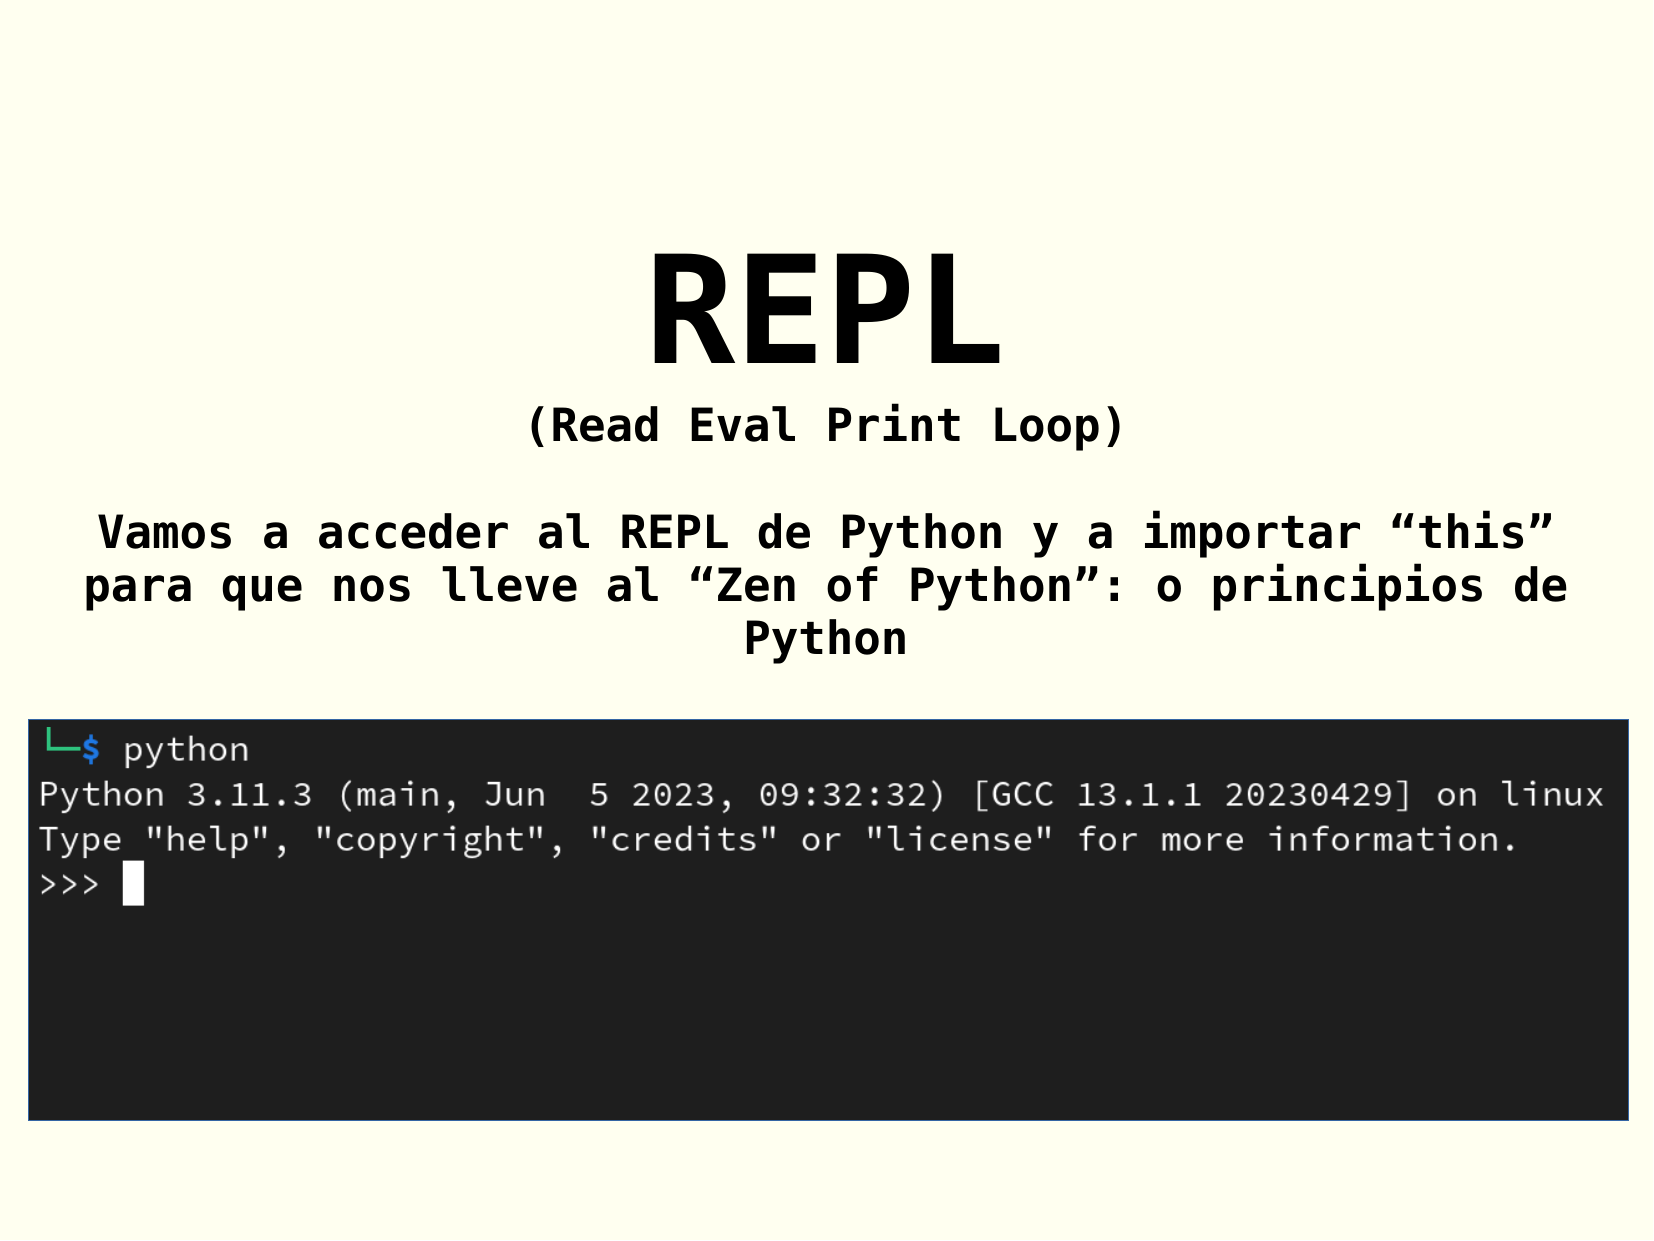

# REPL
(Read Eval Print Loop)
Vamos a acceder al REPL de Python y a importar “this” para que nos lleve al “Zen of Python”: o principios de Python